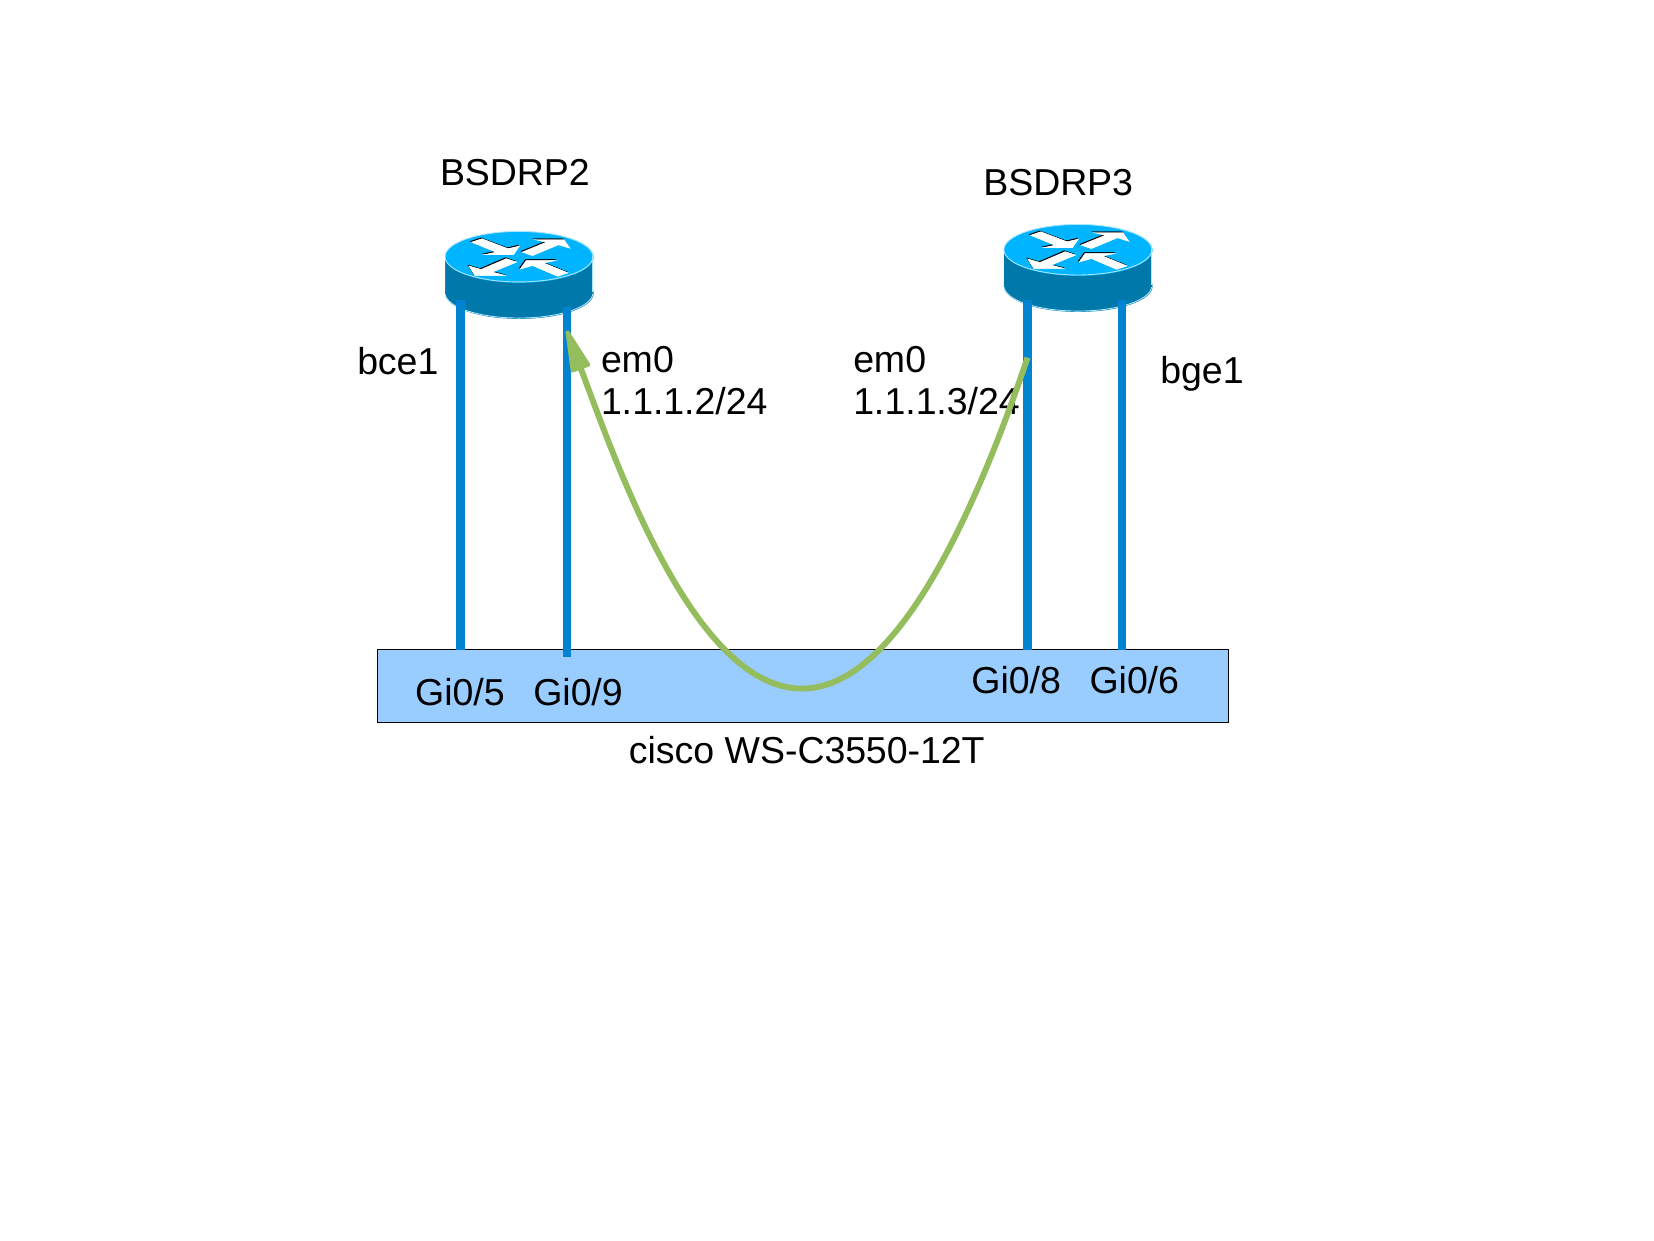

BSDRP2
BSDRP3
em0
1.1.1.2/24
em0
1.1.1.3/24
bce1
bge1
Gi0/8
Gi0/6
Gi0/5
Gi0/9
cisco WS-C3550-12T